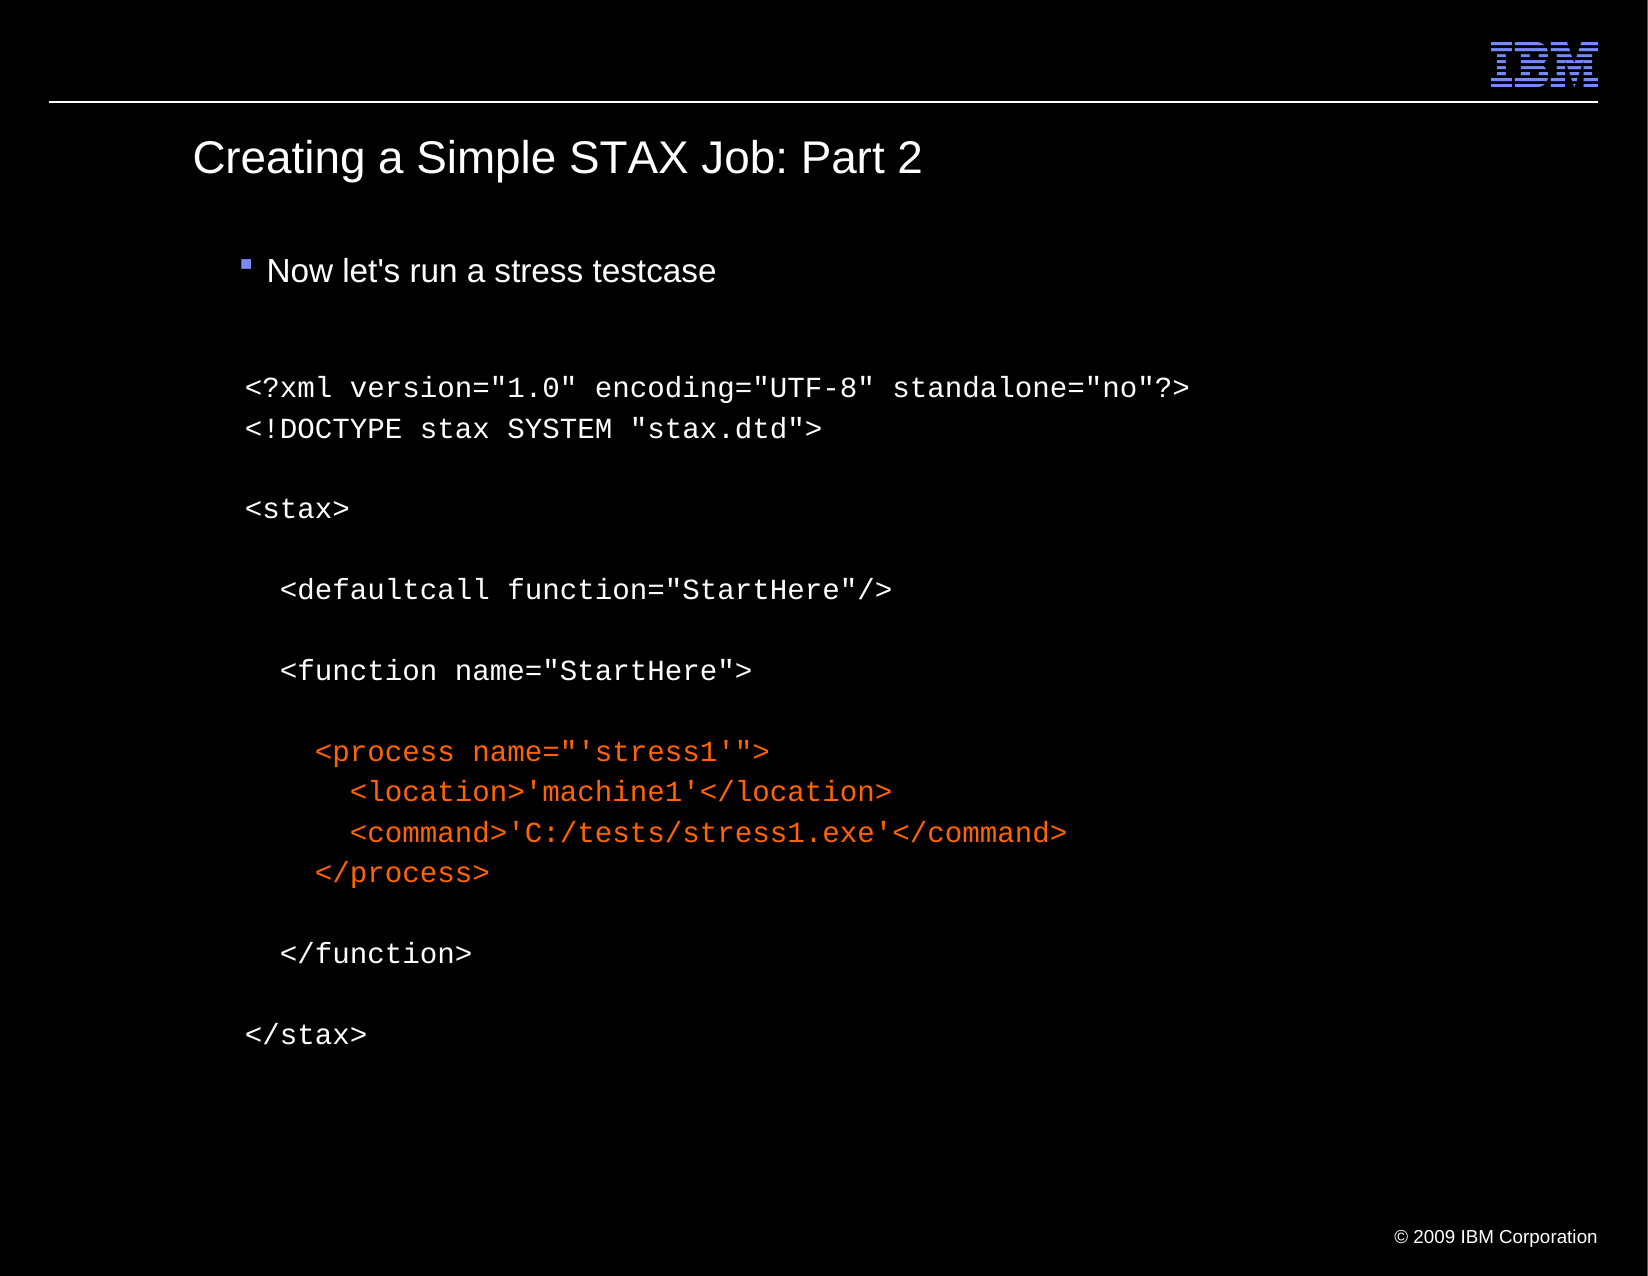

# Creating a Simple STAX Job: Part 2
Now let's run a stress testcase
<?xml version="1.0" encoding="UTF-8" standalone="no"?>
<!DOCTYPE stax SYSTEM "stax.dtd">
<stax>
 <defaultcall function="StartHere"/>
 <function name="StartHere">
 <process name="'stress1'">
 <location>'machine1'</location>
 <command>'C:/tests/stress1.exe'</command>
 </process>
 </function>
</stax>